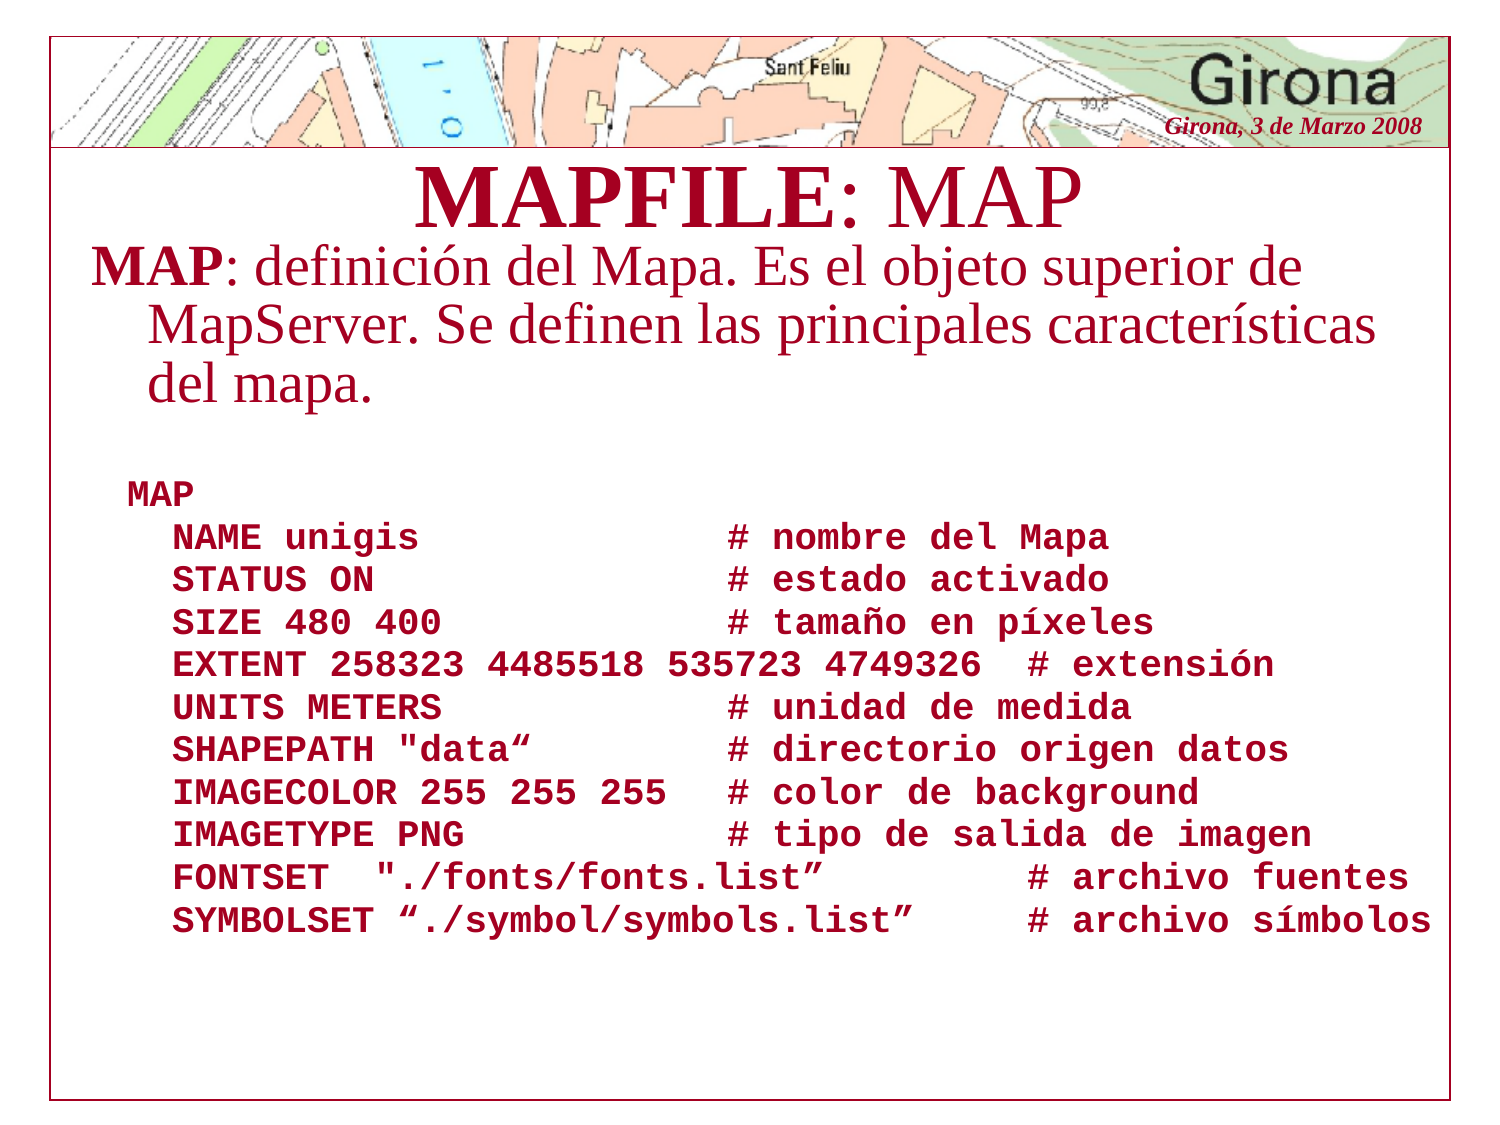

MAPFILE: MAP
# MAP: definición del Mapa. Es el objeto superior de MapServer. Se definen las principales características del mapa.
MAP
 NAME unigis			# nombre del Mapa
 STATUS ON			# estado activado
 SIZE 480 400		# tamaño en píxeles
 EXTENT 258323 4485518 535723 4749326	# extensión
 UNITS METERS		# unidad de medida
 SHAPEPATH "data“		# directorio origen datos
 IMAGECOLOR 255 255 255	# color de background
 IMAGETYPE PNG		# tipo de salida de imagen
 FONTSET "./fonts/fonts.list”		# archivo fuentes
 SYMBOLSET “./symbol/symbols.list”	# archivo símbolos